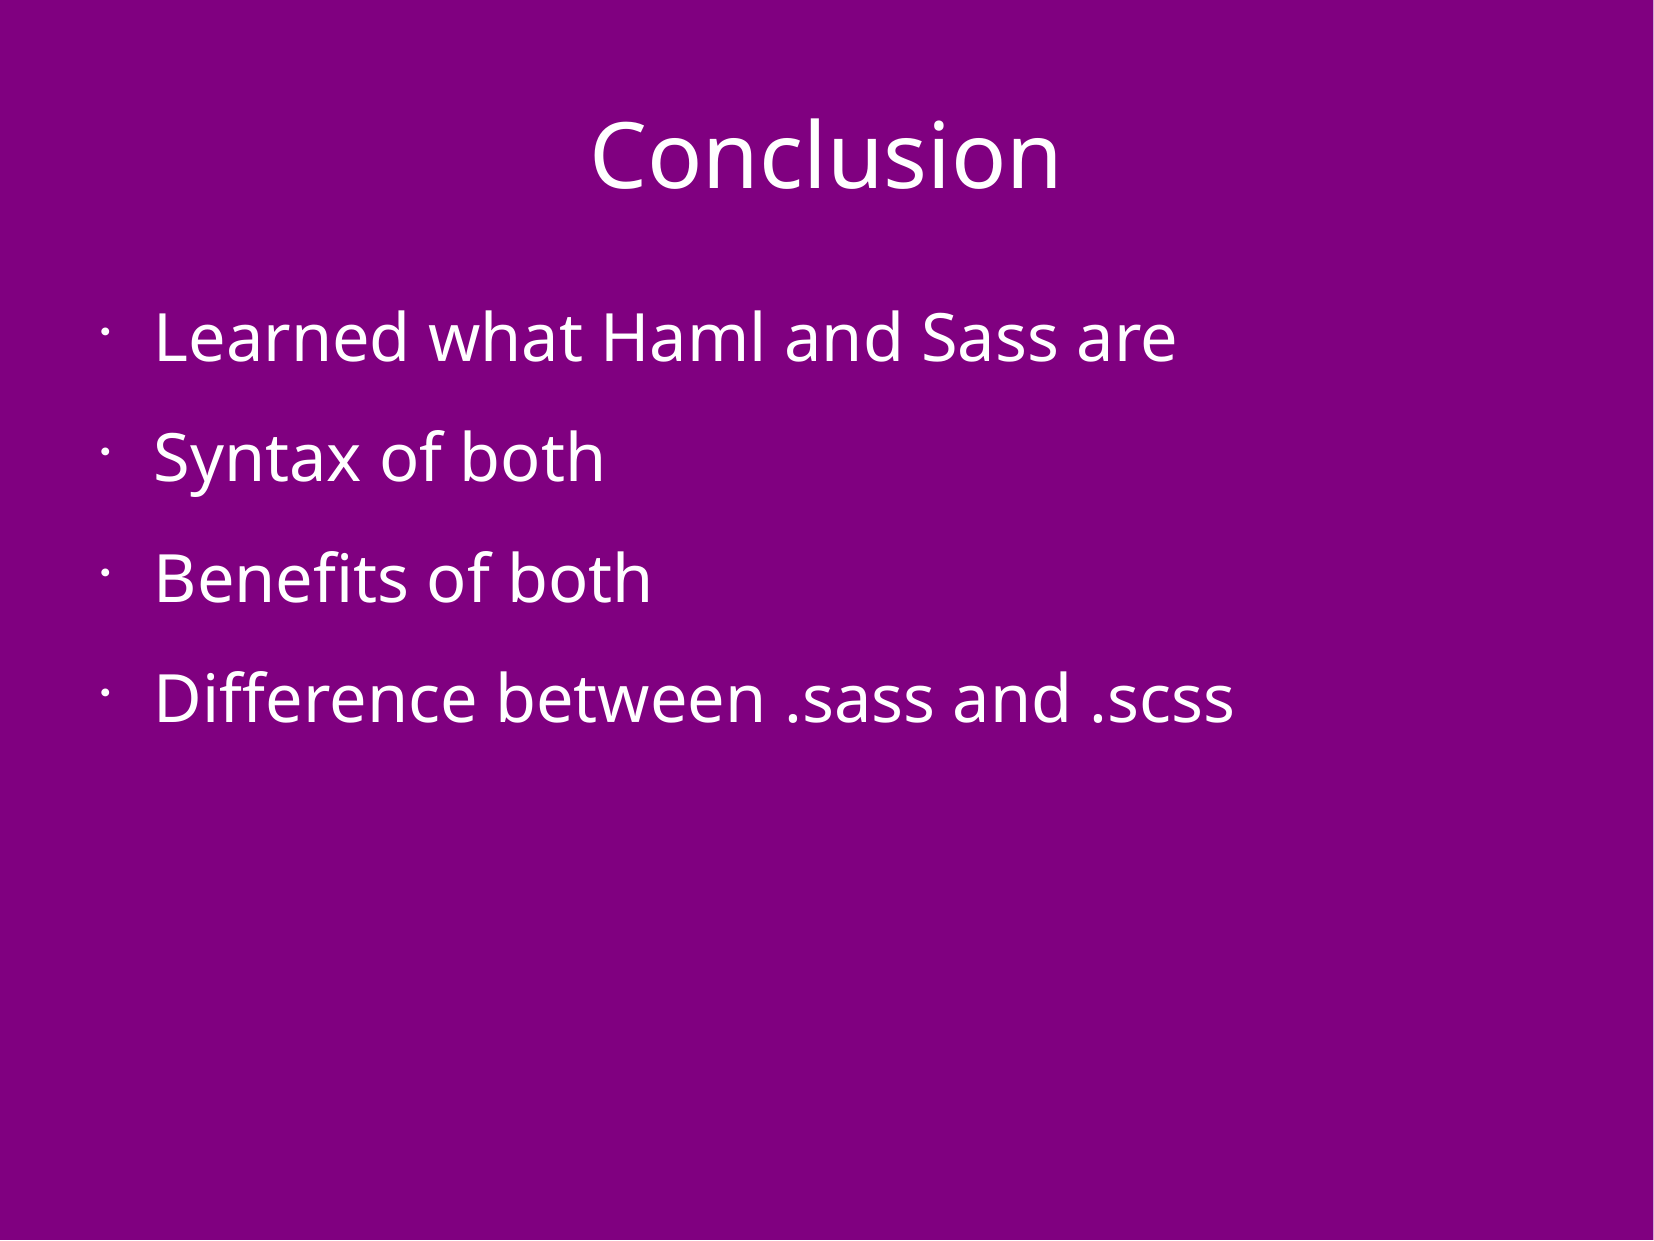

# Conclusion
Learned what Haml and Sass are
Syntax of both
Benefits of both
Difference between .sass and .scss